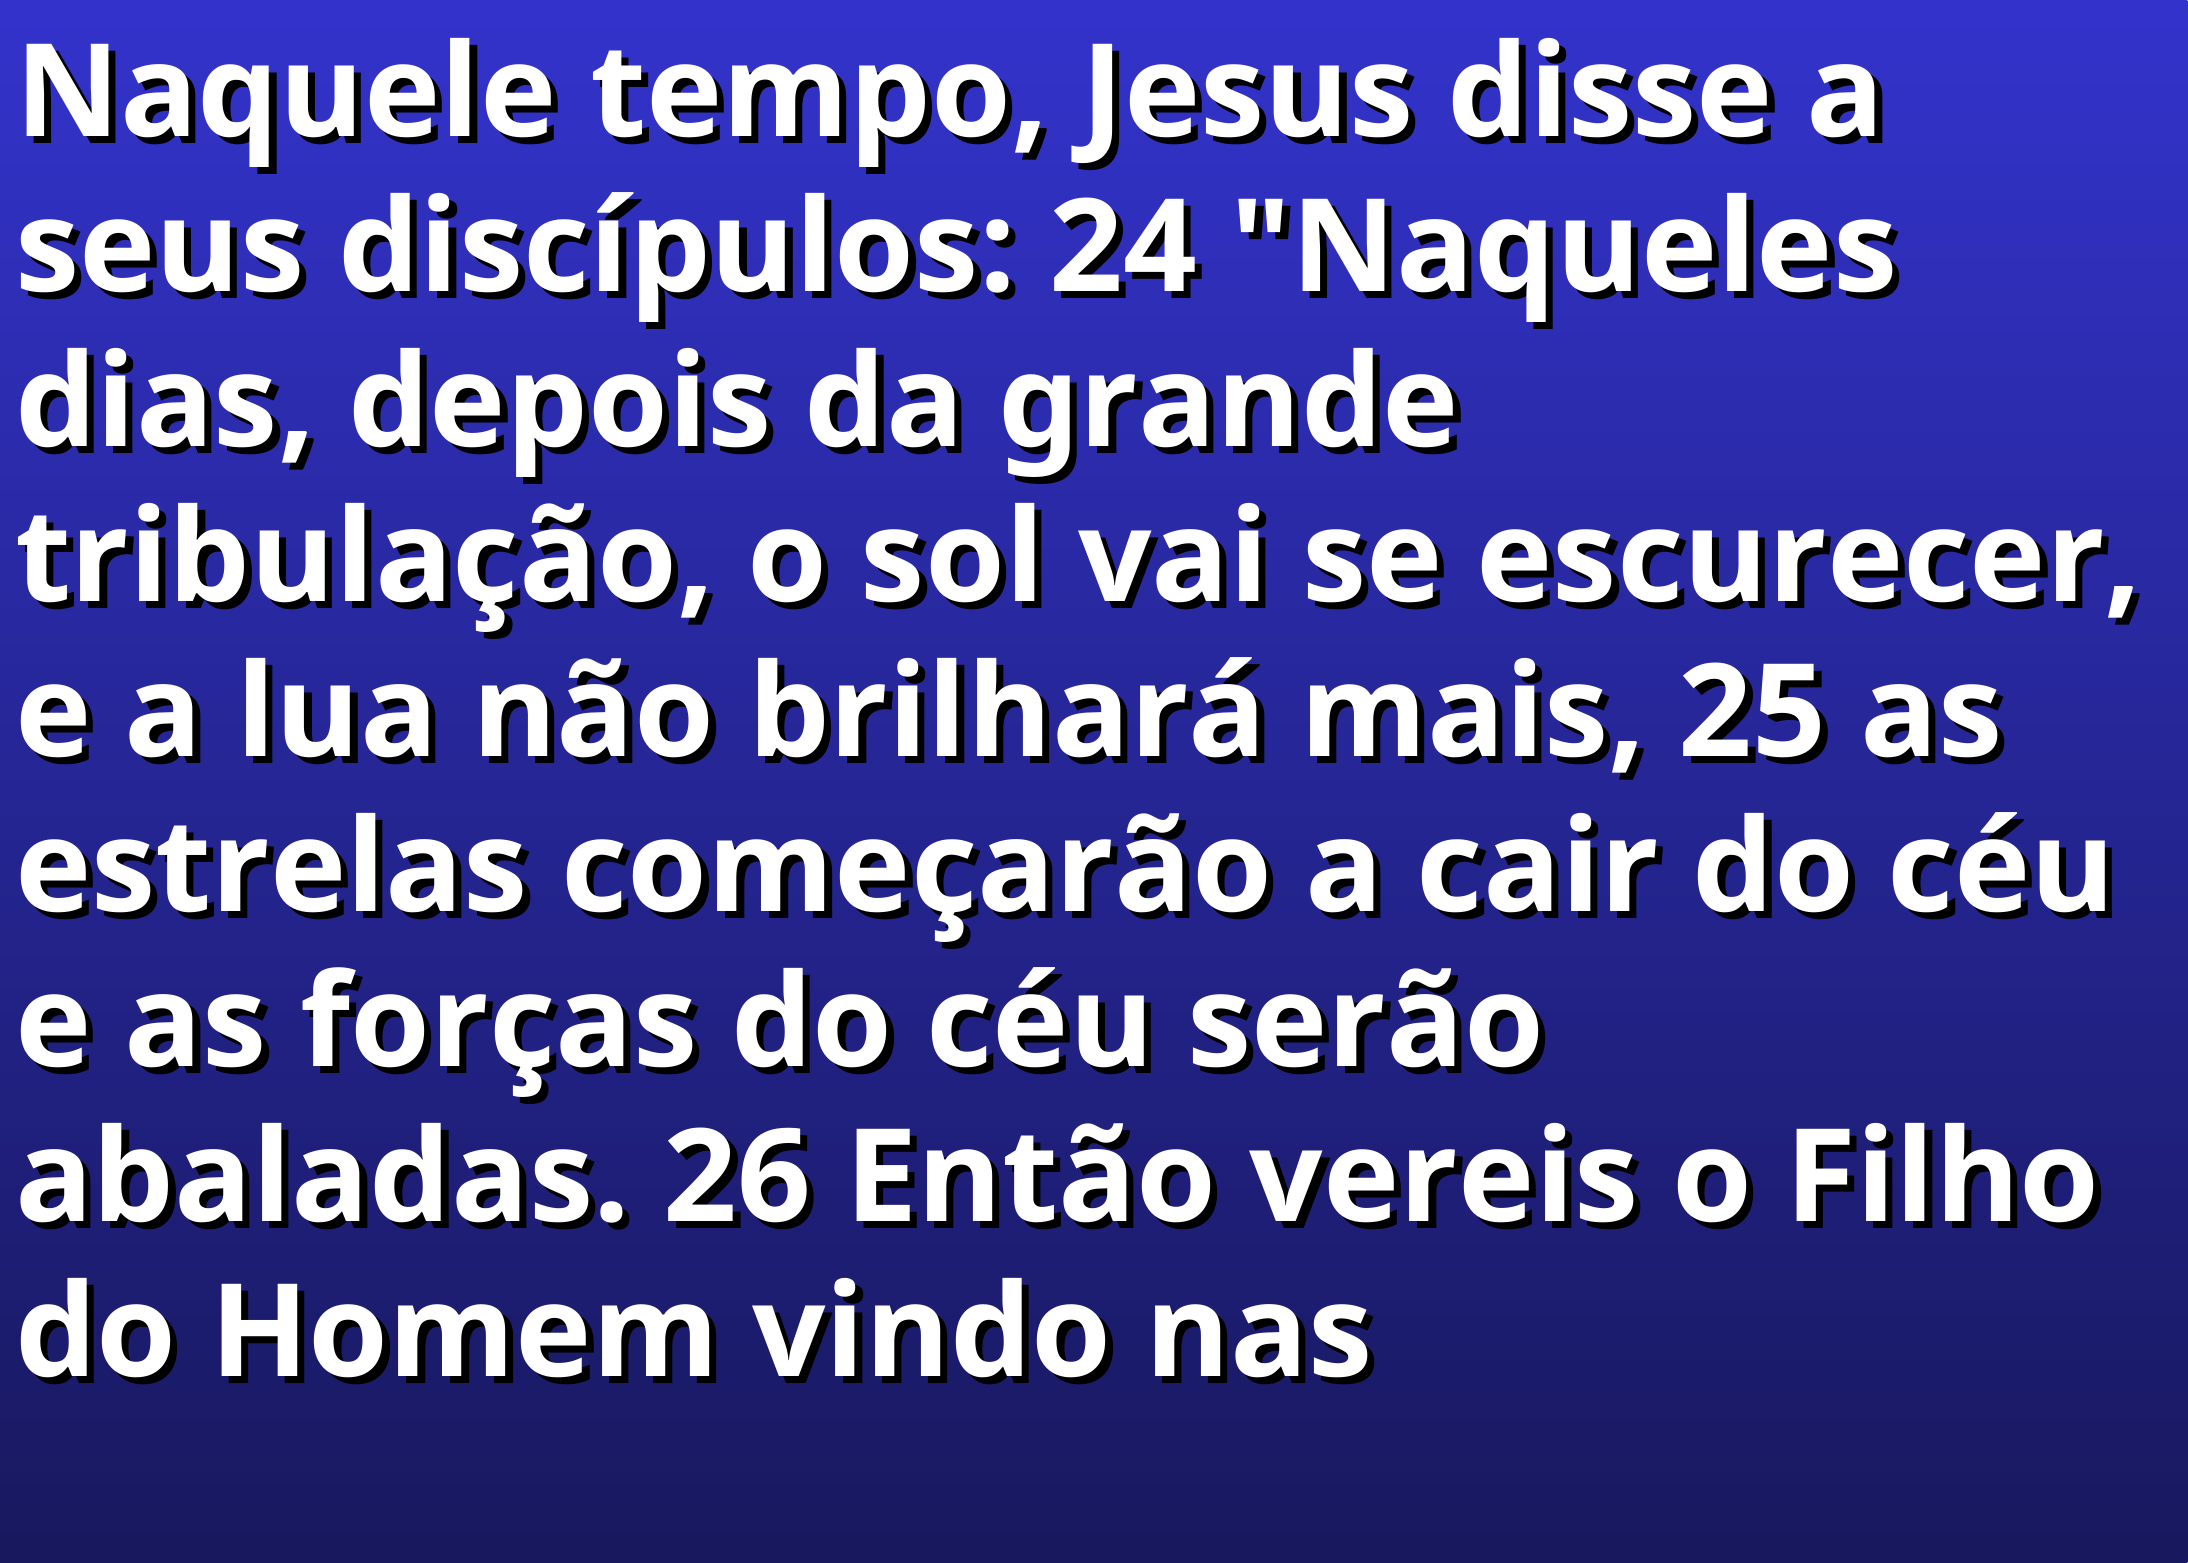

Naquele tempo, Jesus disse a seus discípulos: 24 "Naqueles dias, depois da grande tribulação, o sol vai se escurecer, e a lua não brilhará mais, 25 as estrelas começarão a cair do céu e as forças do céu serão abaladas. 26 Então vereis o Filho do Homem vindo nas